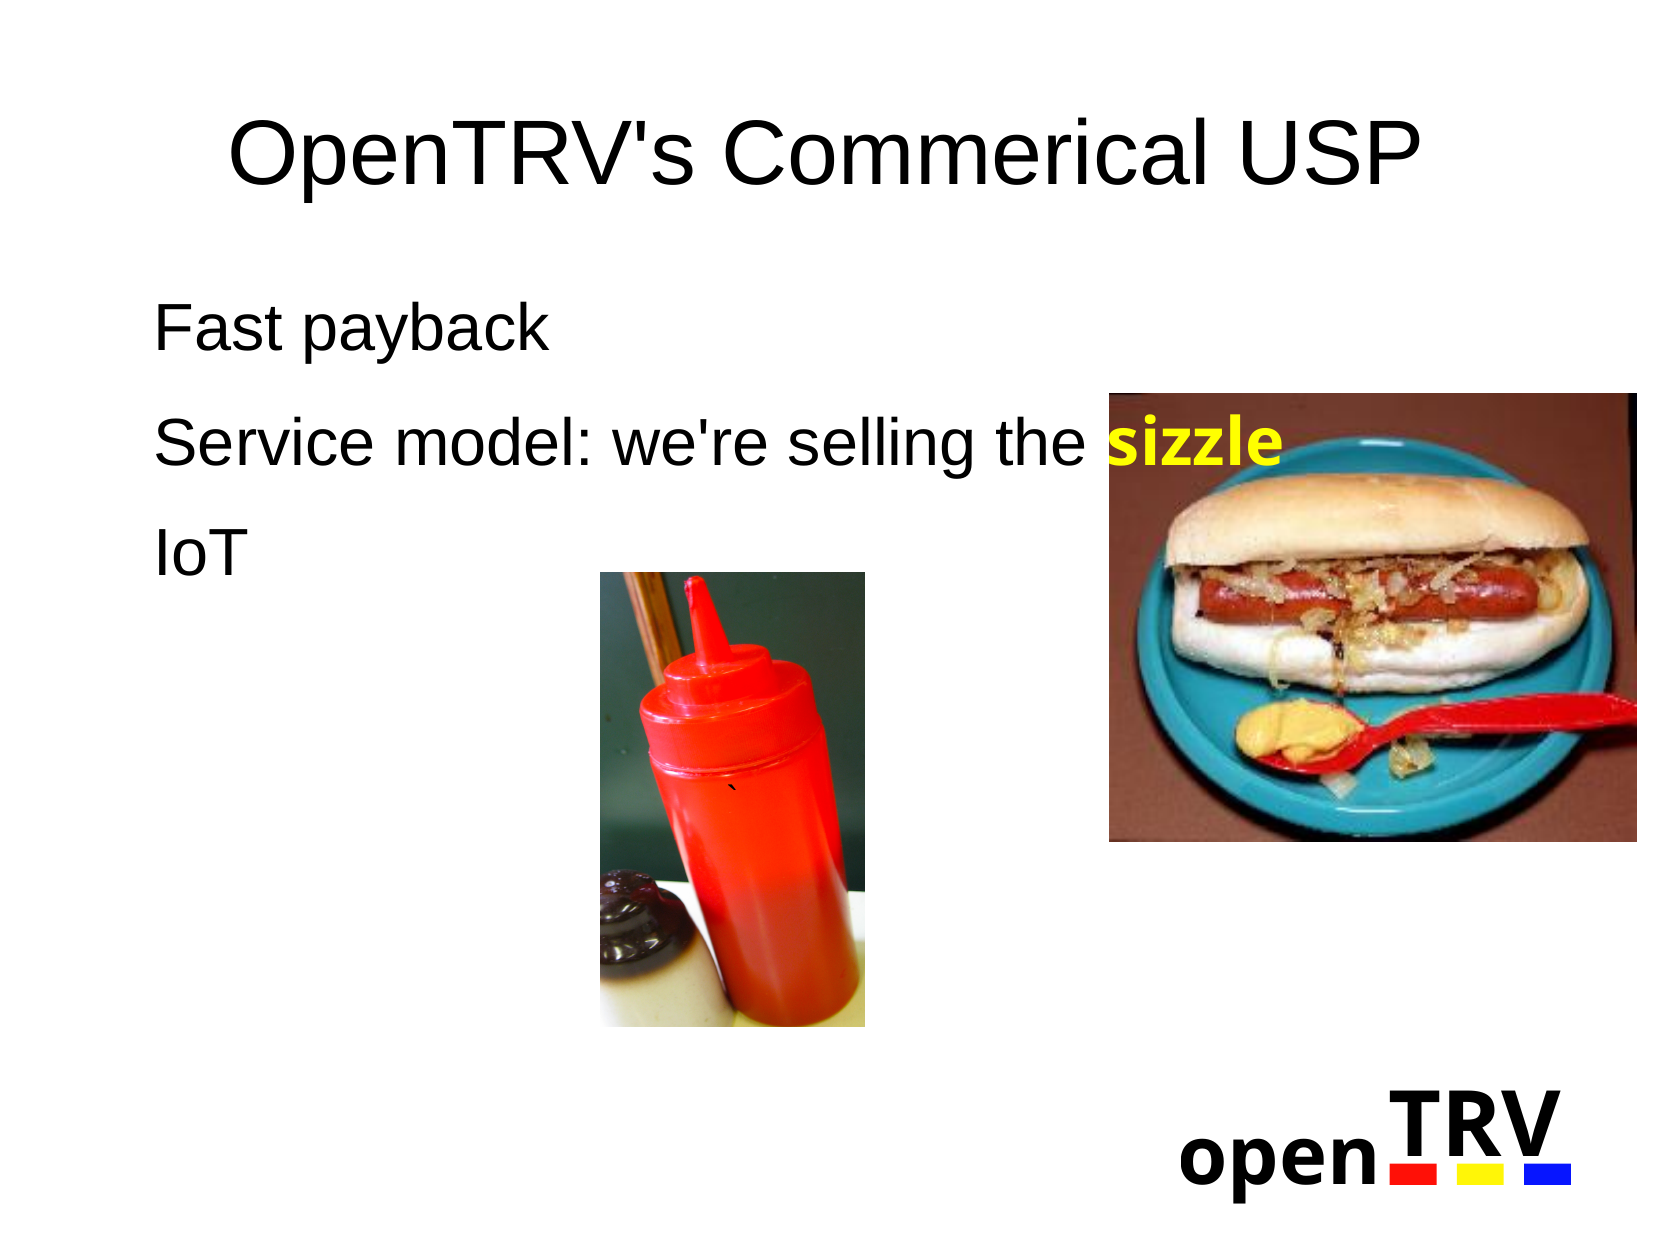

# OpenTRV's Commerical USP
Fast payback
Service model: we're selling the sizzle
IoT
`